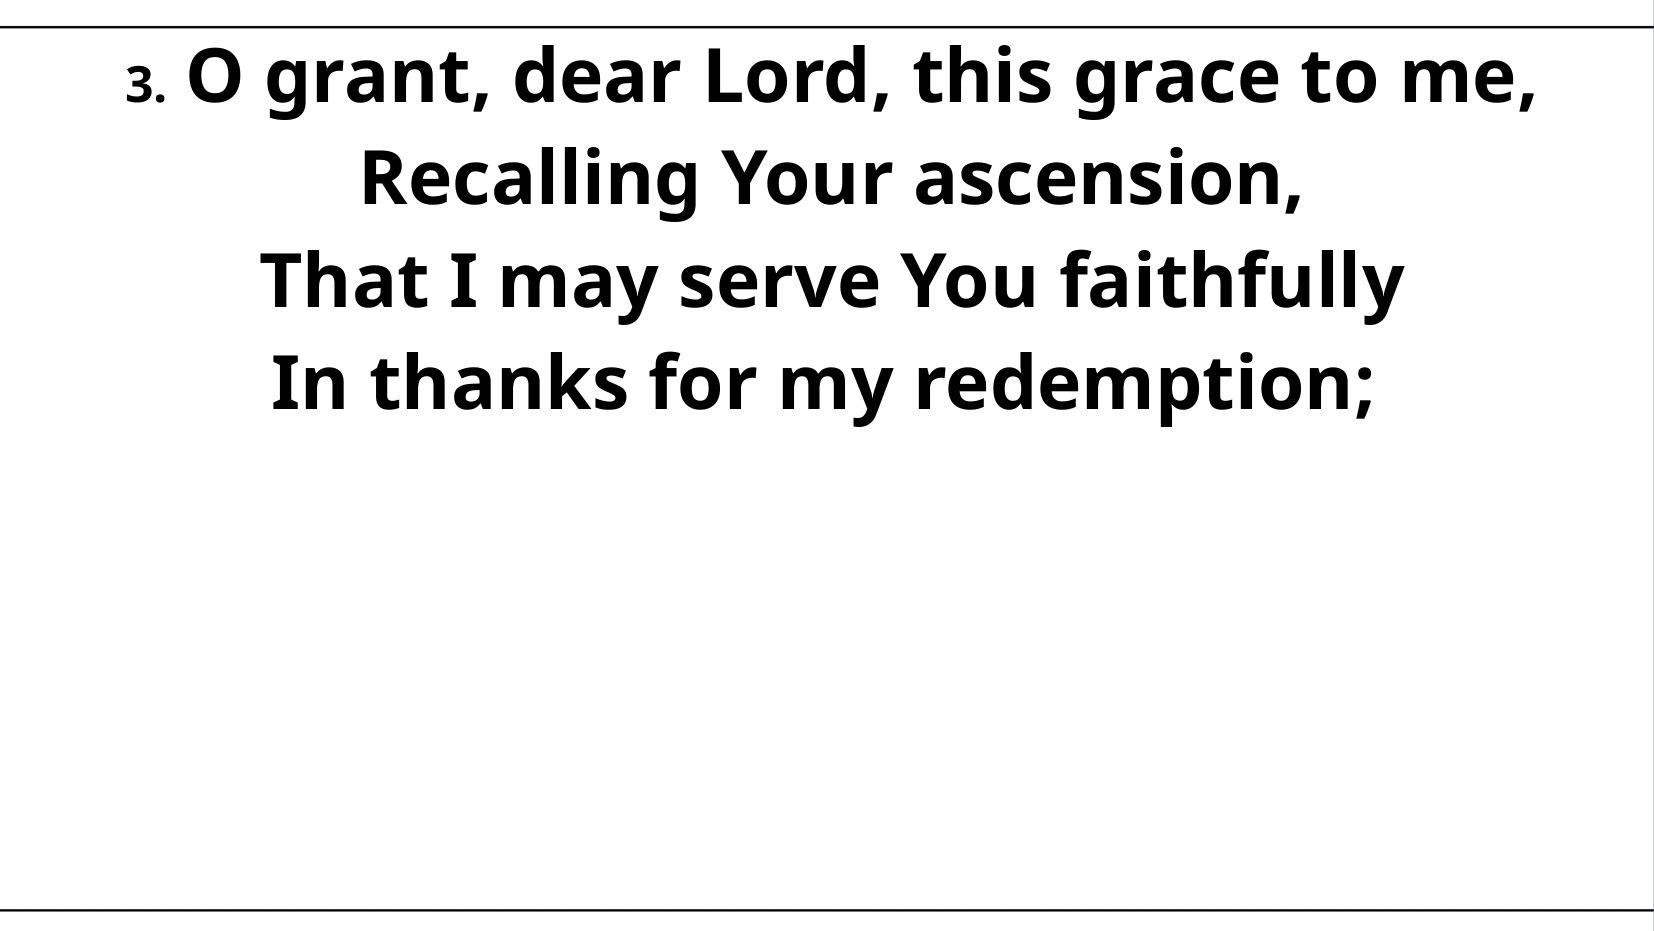

3. O grant, dear Lord, this grace to me,
Recalling Your ascension,
That I may serve You faithfully
In thanks for my redemption;